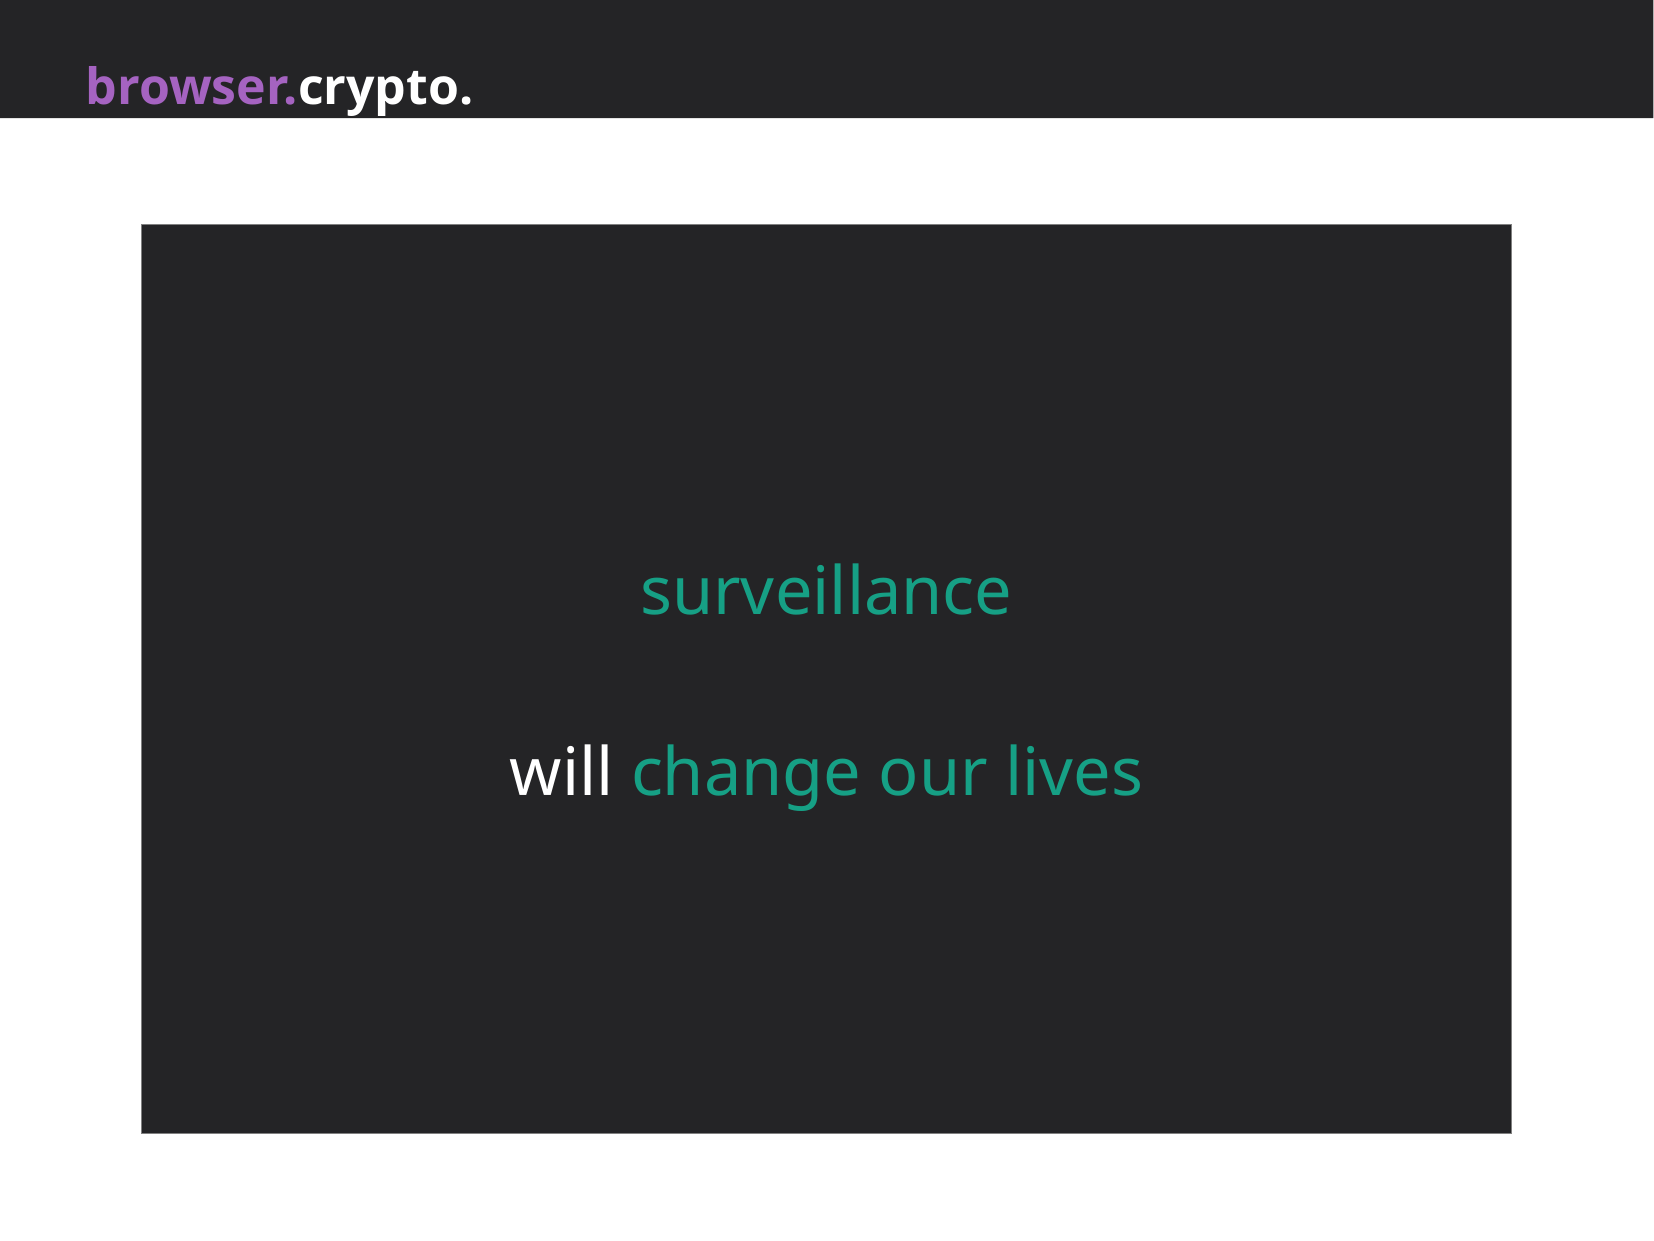

browser.crypto.
surveillance
will change our lives
encrypt shit